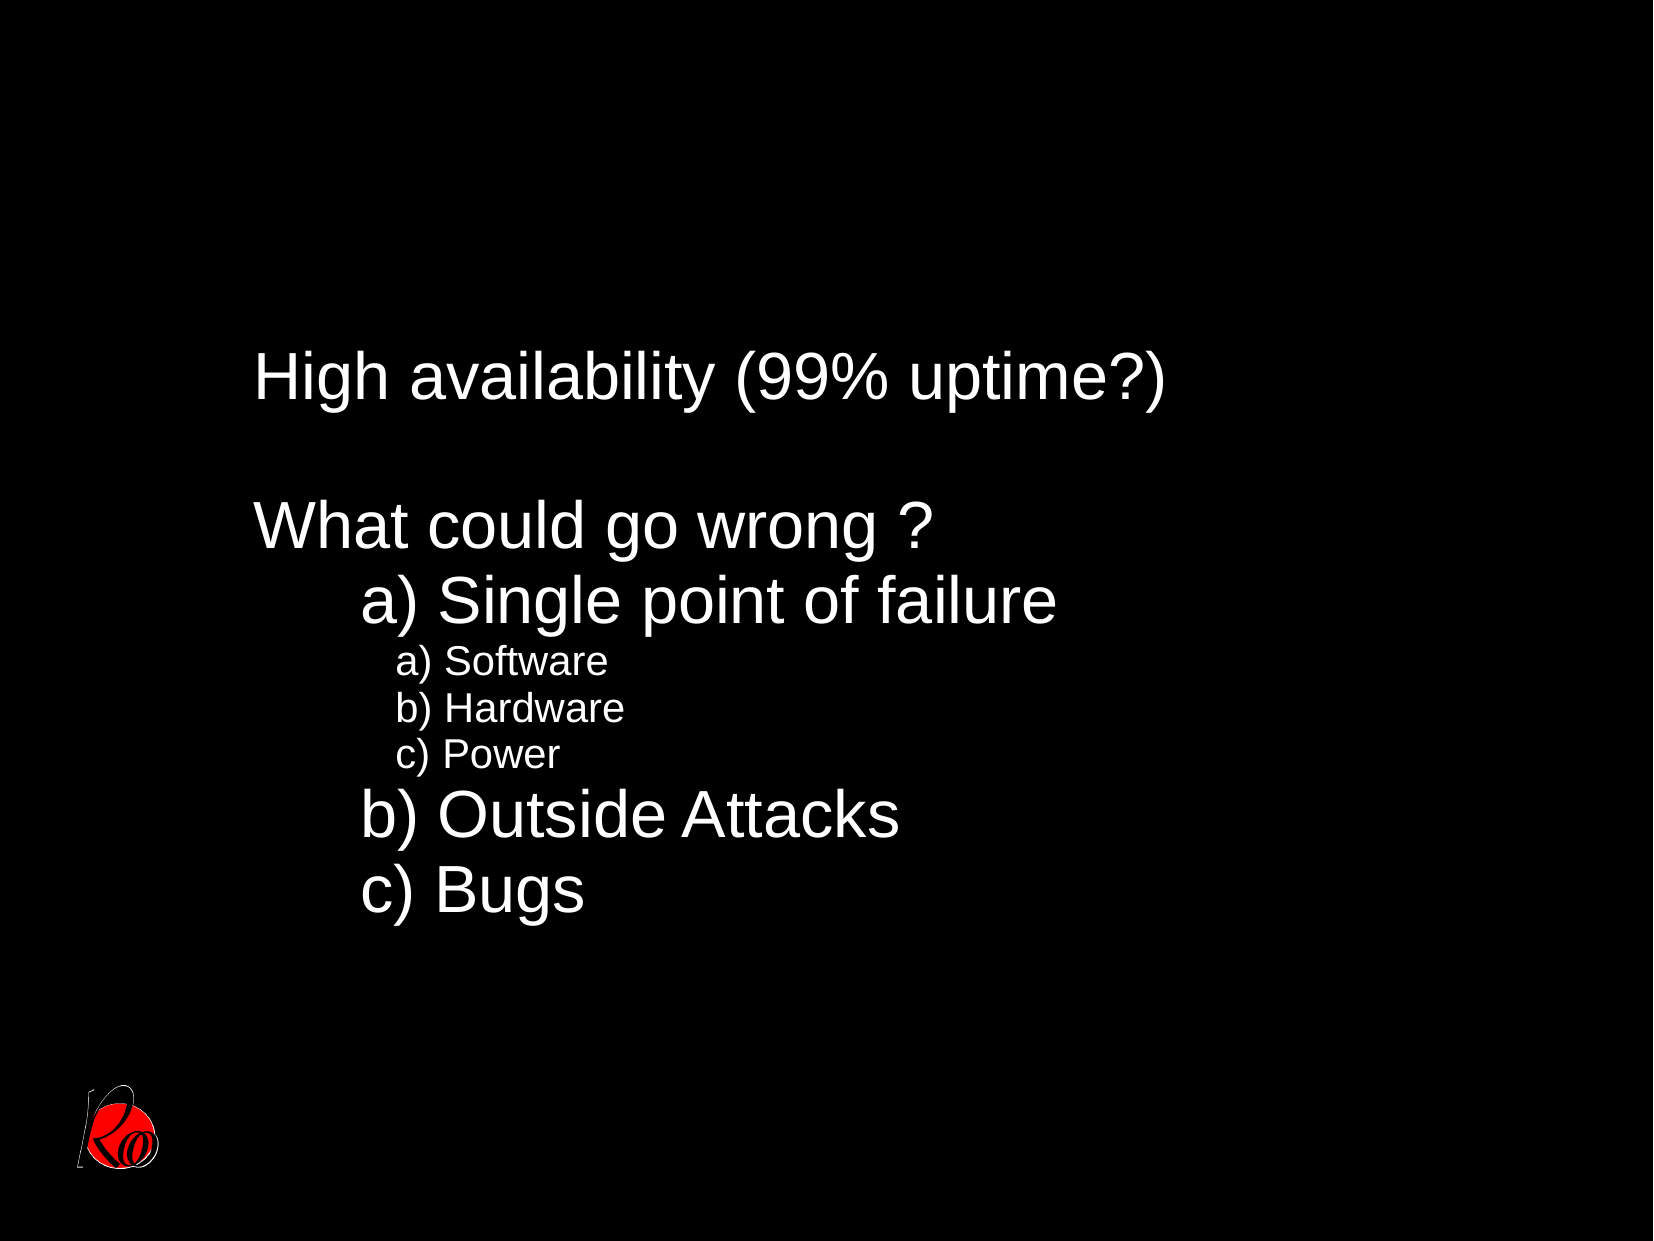

# High availability (99% uptime?)
What could go wrong ?
 Single point of failure
 Software
 Hardware
 Power
 Outside Attacks
 Bugs